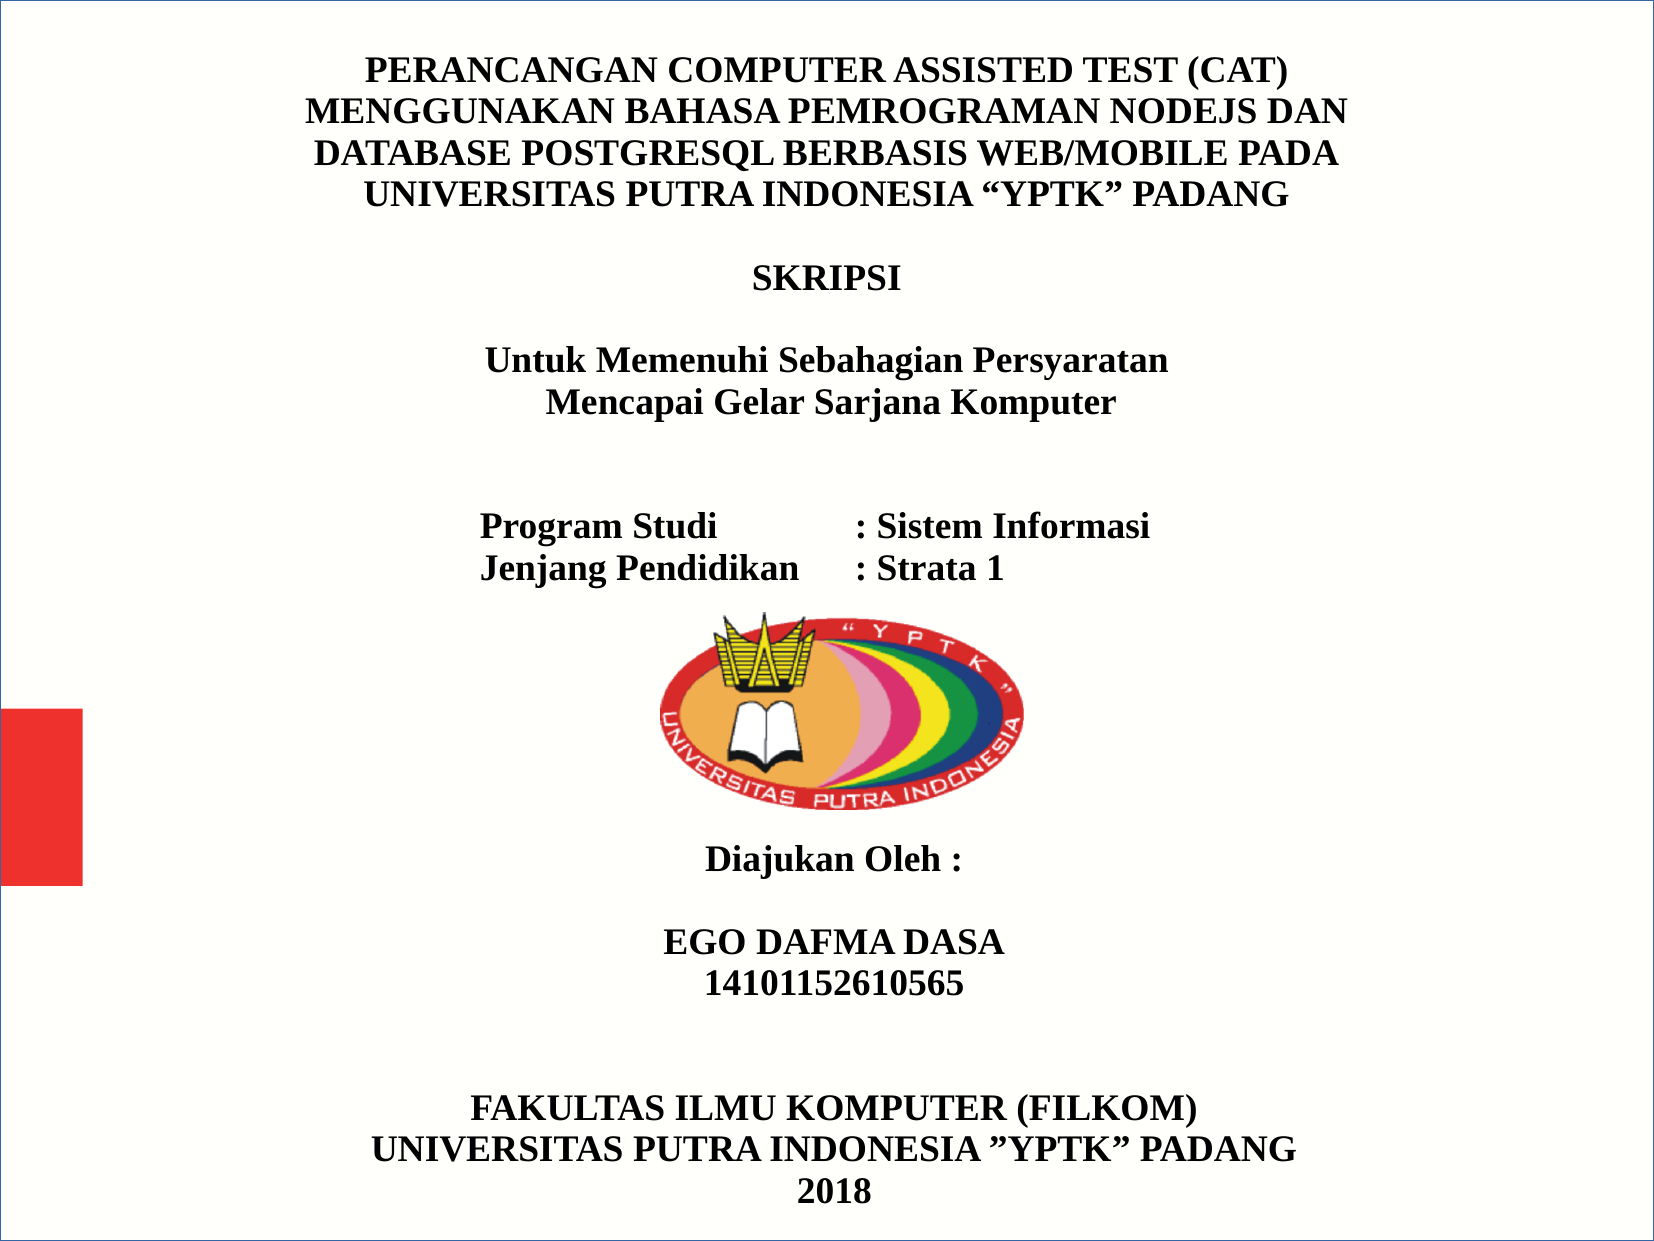

#
PERANCANGAN COMPUTER ASSISTED TEST (CAT)
MENGGUNAKAN BAHASA PEMROGRAMAN NODEJS DAN
DATABASE POSTGRESQL BERBASIS WEB/MOBILE PADA
UNIVERSITAS PUTRA INDONESIA “YPTK” PADANG
SKRIPSI
Untuk Memenuhi Sebahagian Persyaratan
 Mencapai Gelar Sarjana Komputer
						Program Studi		: Sistem Informasi
						Jenjang Pendidikan 	: Strata 1
Diajukan Oleh :
EGO DAFMA DASA
14101152610565
FAKULTAS ILMU KOMPUTER (FILKOM)
UNIVERSITAS PUTRA INDONESIA ”YPTK” PADANG
2018